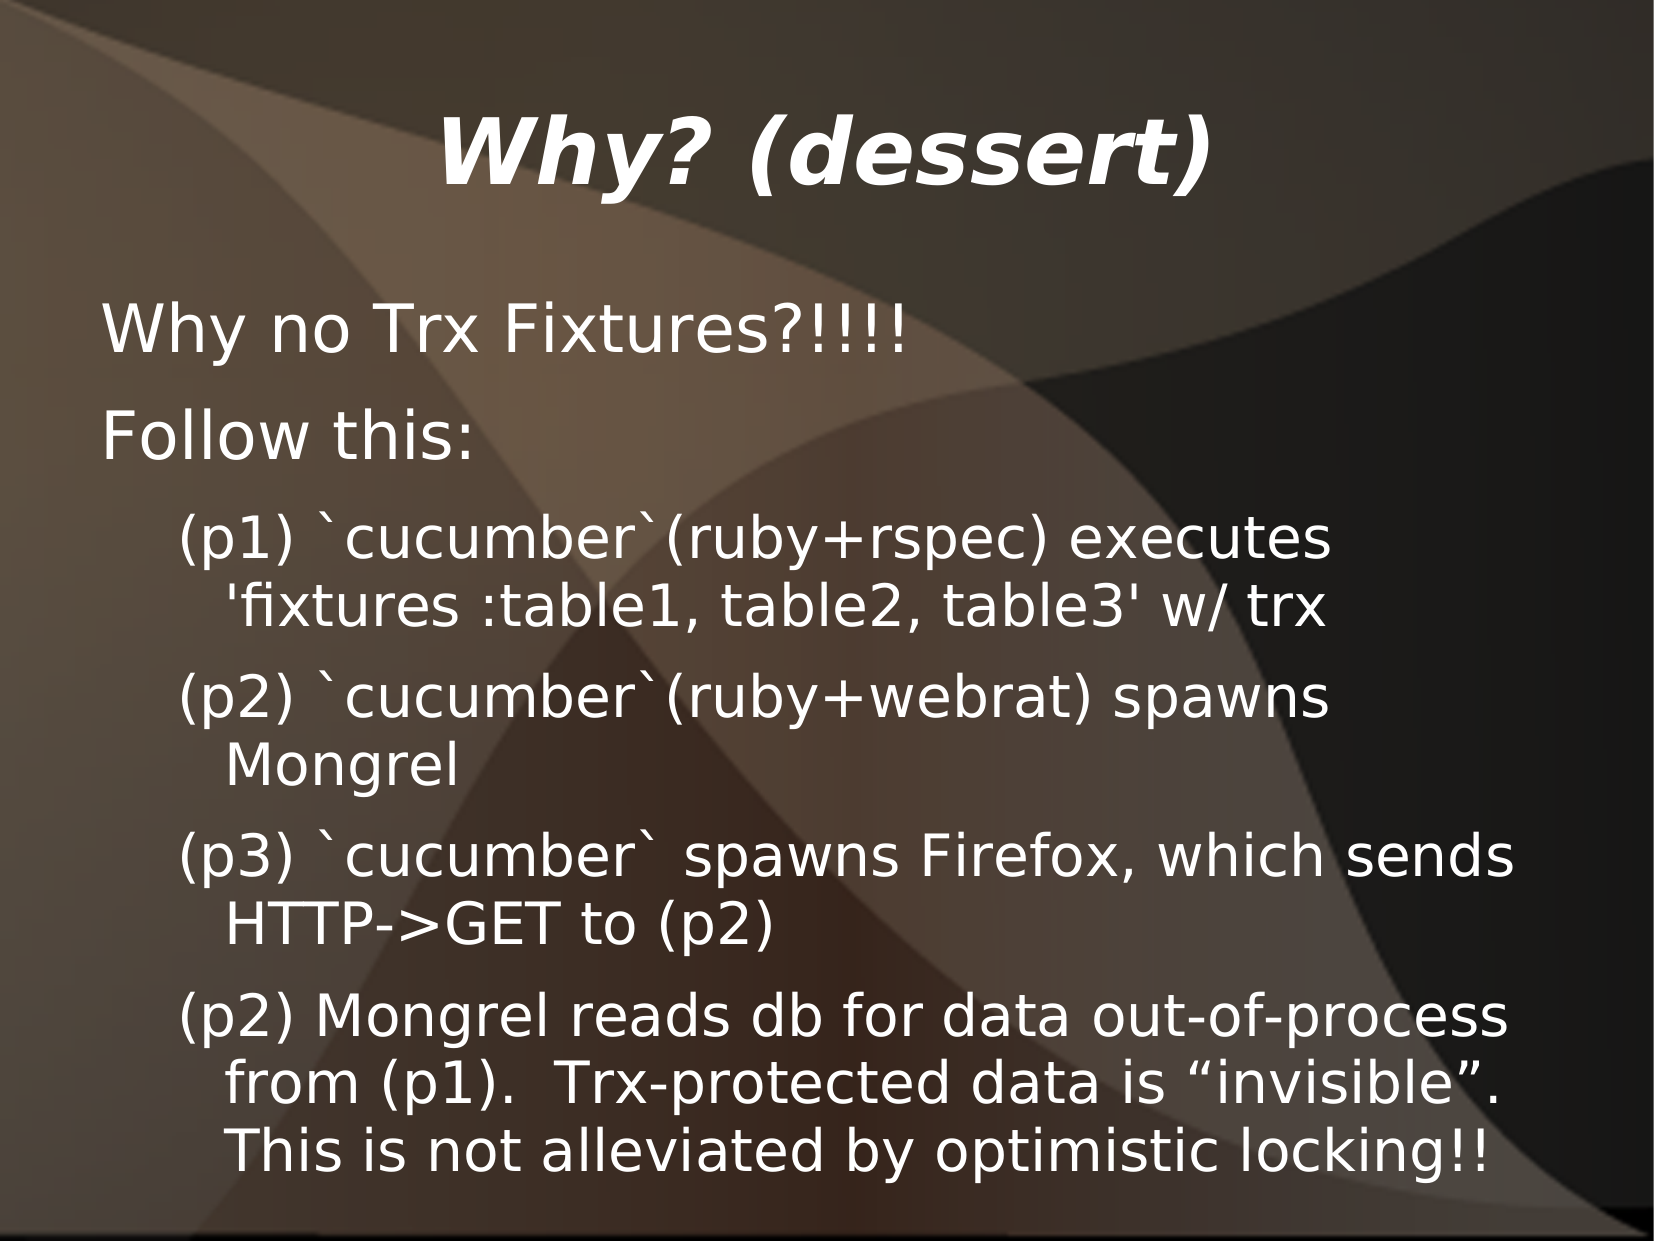

# Why? (dessert)
Why no Trx Fixtures?!!!!
Follow this:
(p1) `cucumber`(ruby+rspec) executes 'fixtures :table1, table2, table3' w/ trx
(p2) `cucumber`(ruby+webrat) spawns Mongrel
(p3) `cucumber` spawns Firefox, which sends HTTP->GET to (p2)
(p2) Mongrel reads db for data out-of-process from (p1). Trx-protected data is “invisible”. This is not alleviated by optimistic locking!!